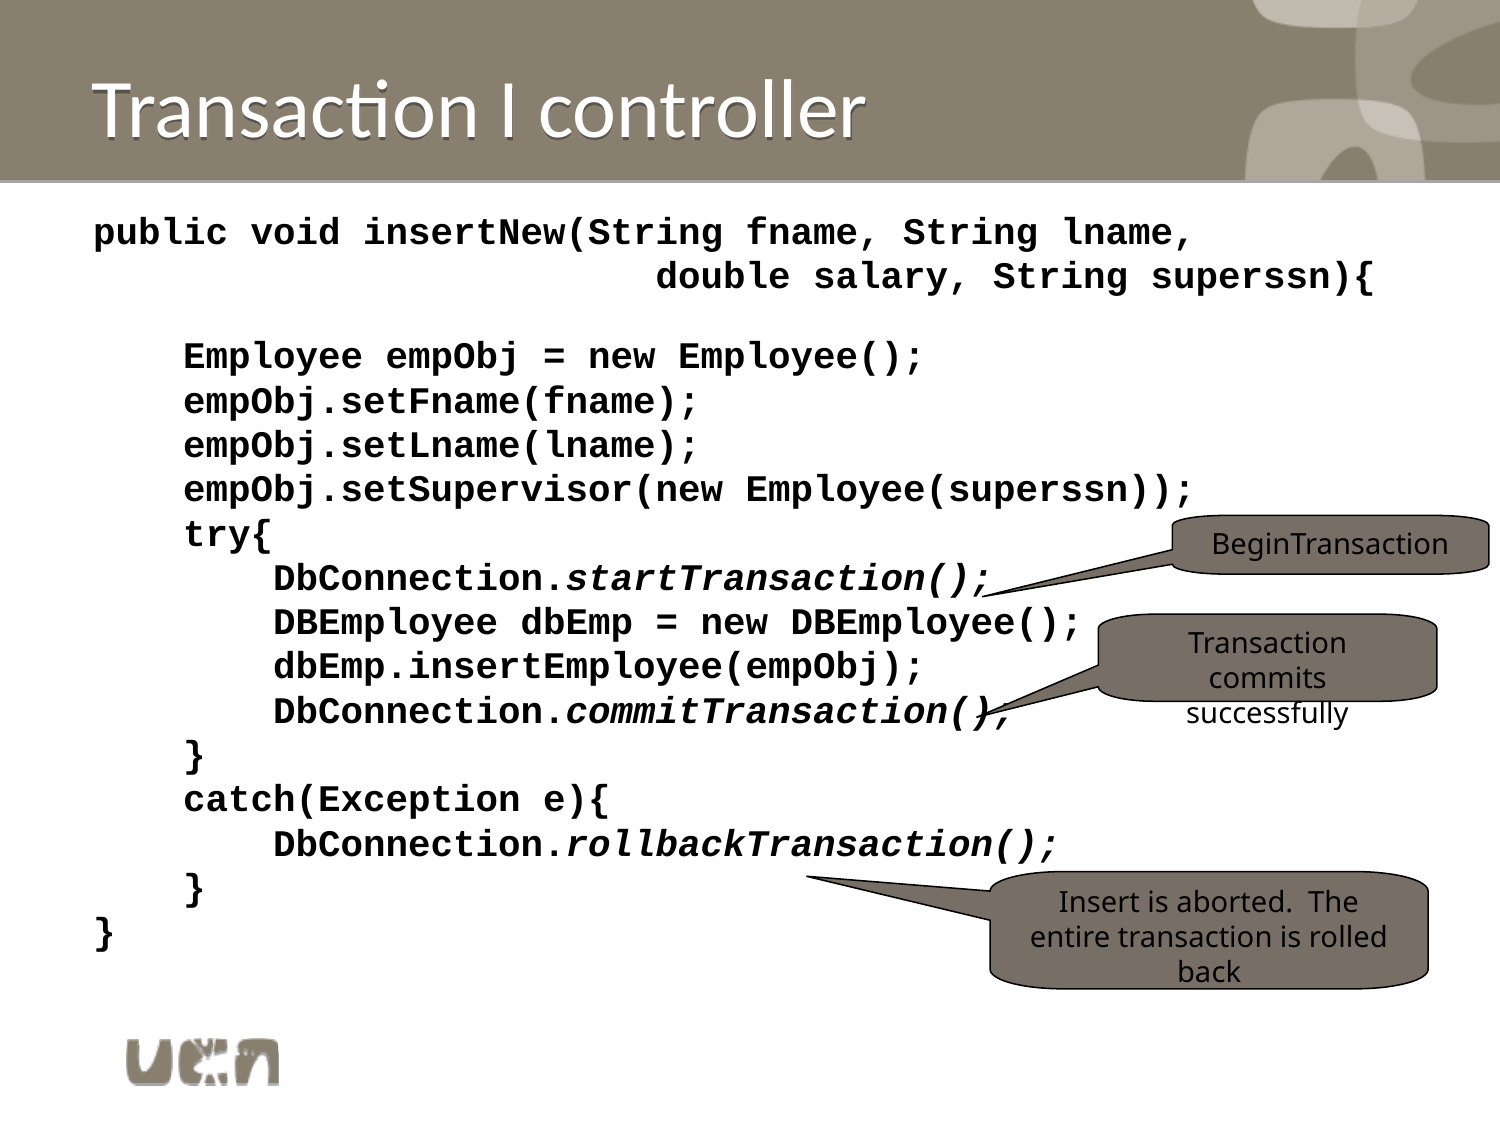

# Transaction I controller
public void insertNew(String fname, String lname,
 double salary, String superssn){
 Employee empObj = new Employee();
 empObj.setFname(fname);
 empObj.setLname(lname);
 empObj.setSupervisor(new Employee(superssn));
 try{
 DbConnection.startTransaction();
 DBEmployee dbEmp = new DBEmployee();
 dbEmp.insertEmployee(empObj);
 DbConnection.commitTransaction();
 }
 catch(Exception e){
 DbConnection.rollbackTransaction();
 }
}
BeginTransaction
Transaction commits successfully
Insert is aborted. The entire transaction is rolled back